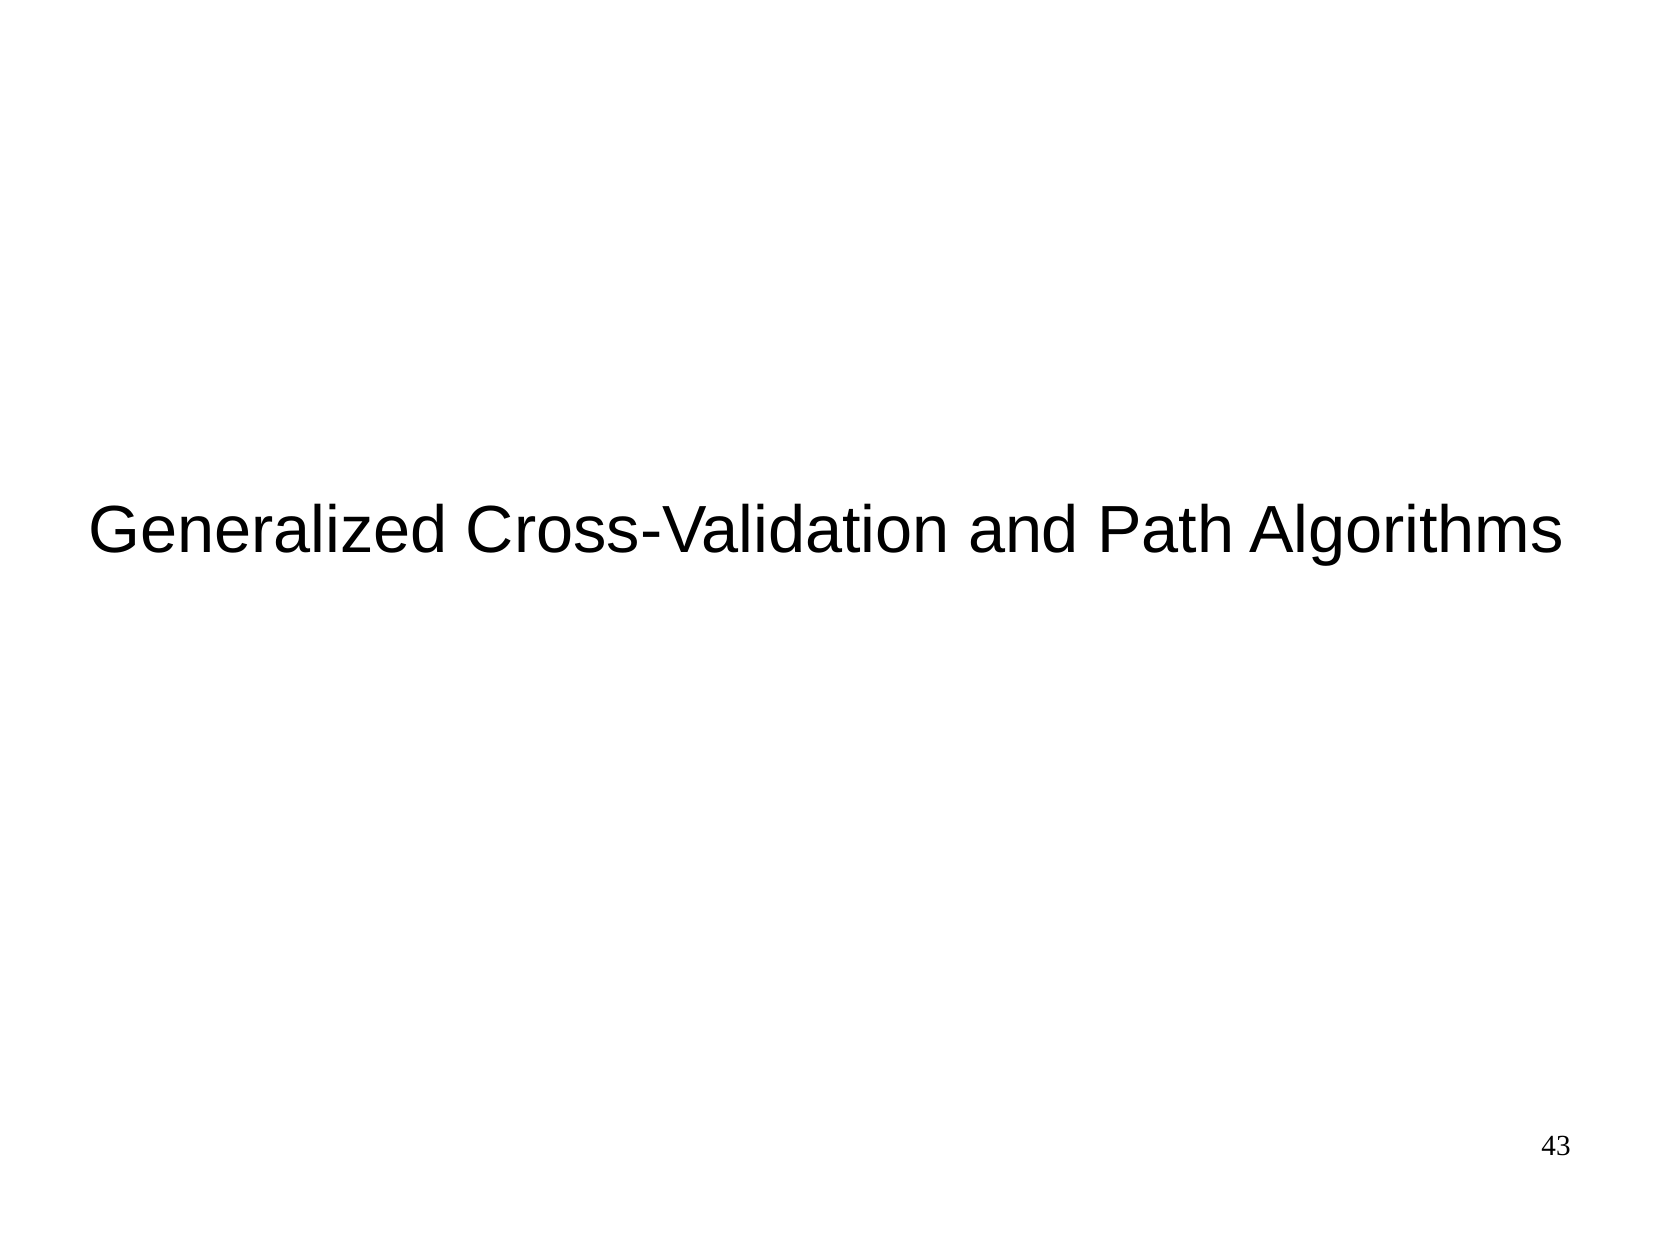

# Generalized Cross-Validation and Path Algorithms
43